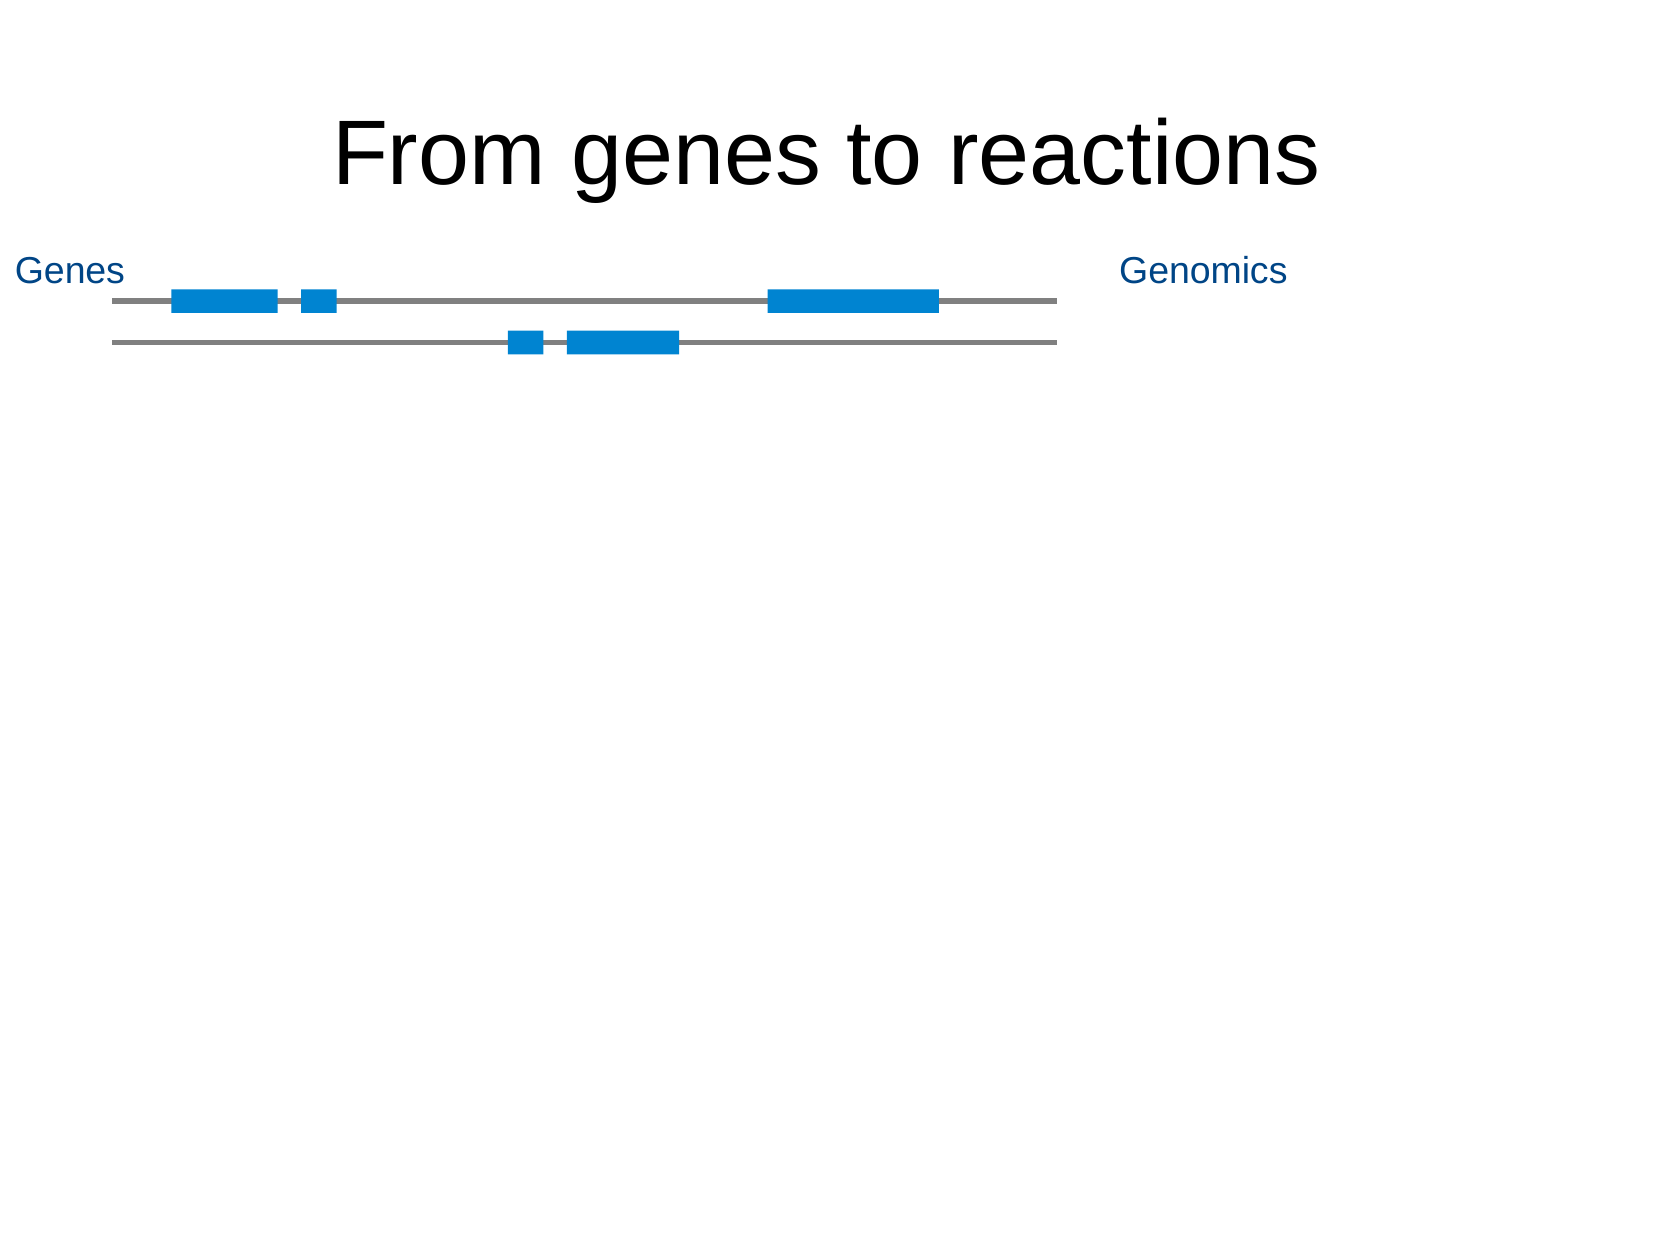

# From genes to reactions
Genes
Genomics